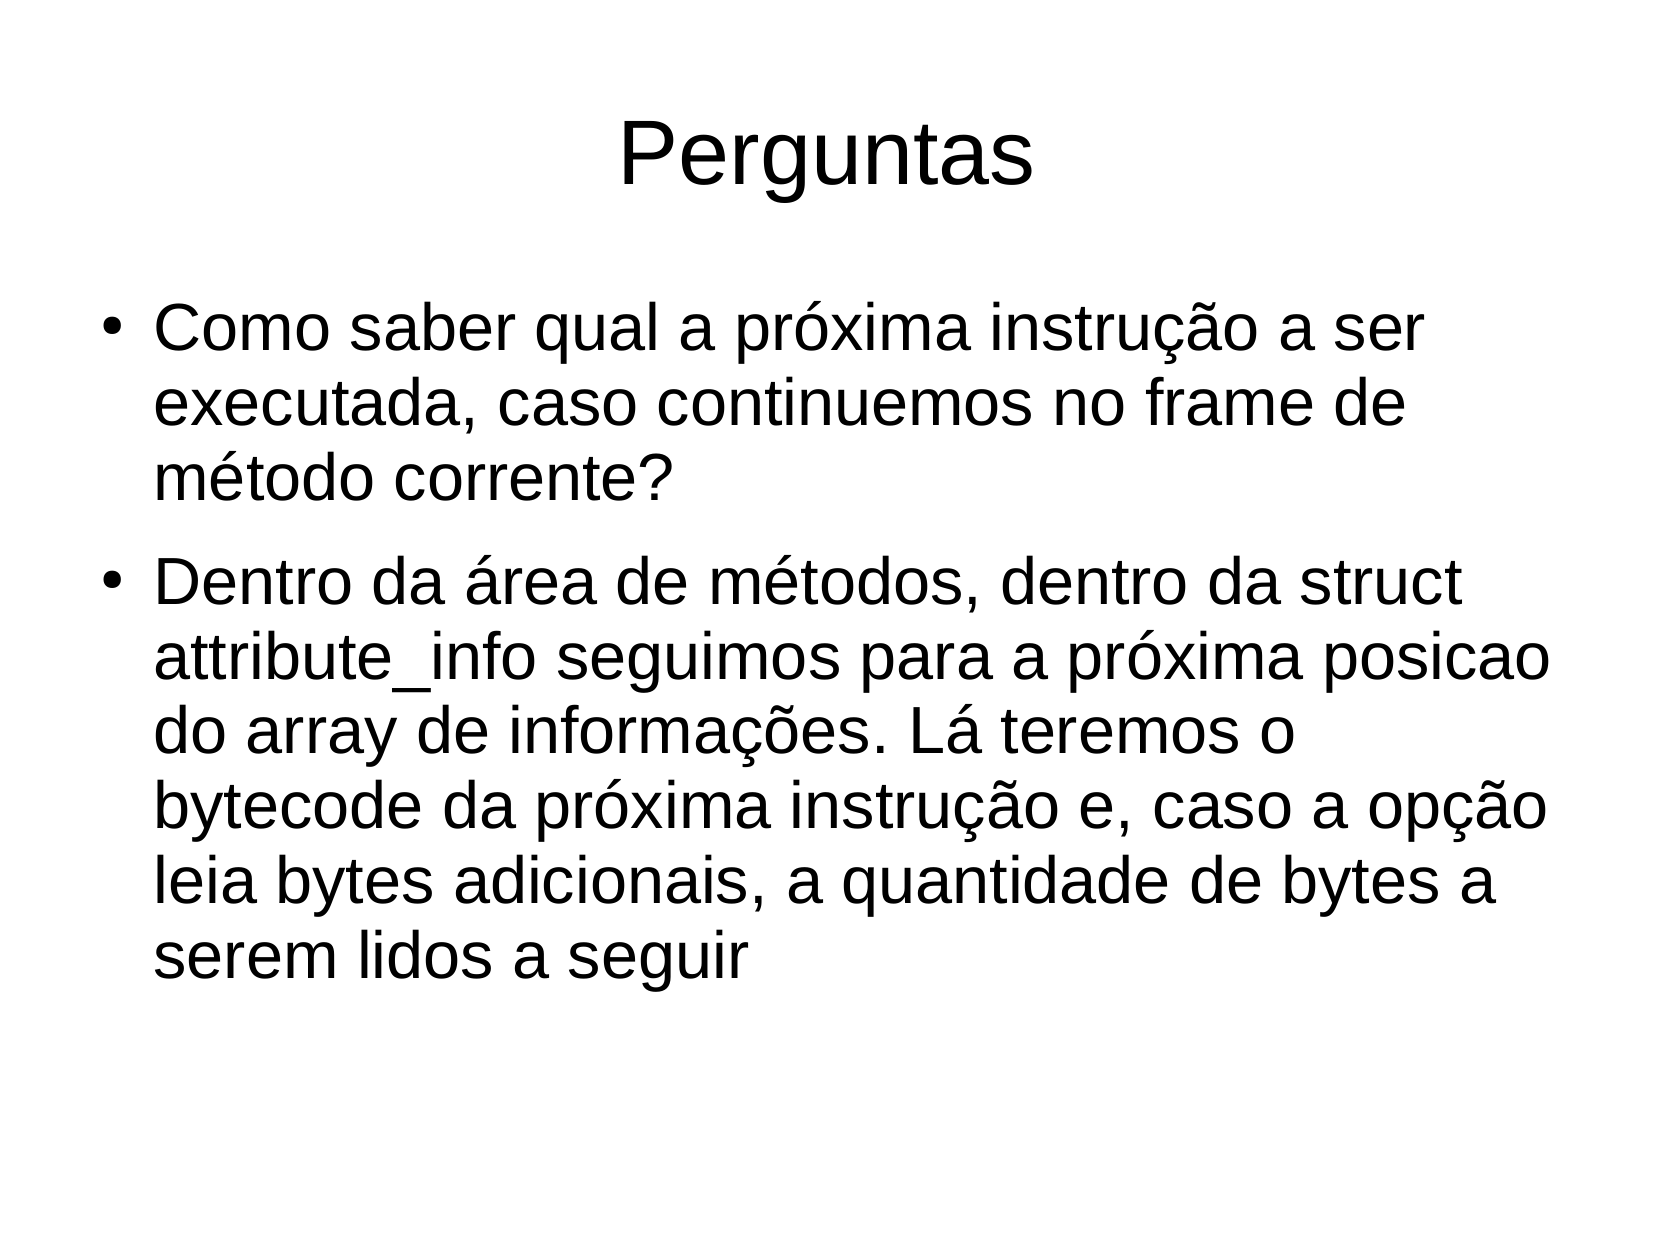

# Perguntas
Como saber qual a próxima instrução a ser executada, caso continuemos no frame de método corrente?
Dentro da área de métodos, dentro da struct attribute_info seguimos para a próxima posicao do array de informações. Lá teremos o bytecode da próxima instrução e, caso a opção leia bytes adicionais, a quantidade de bytes a serem lidos a seguir